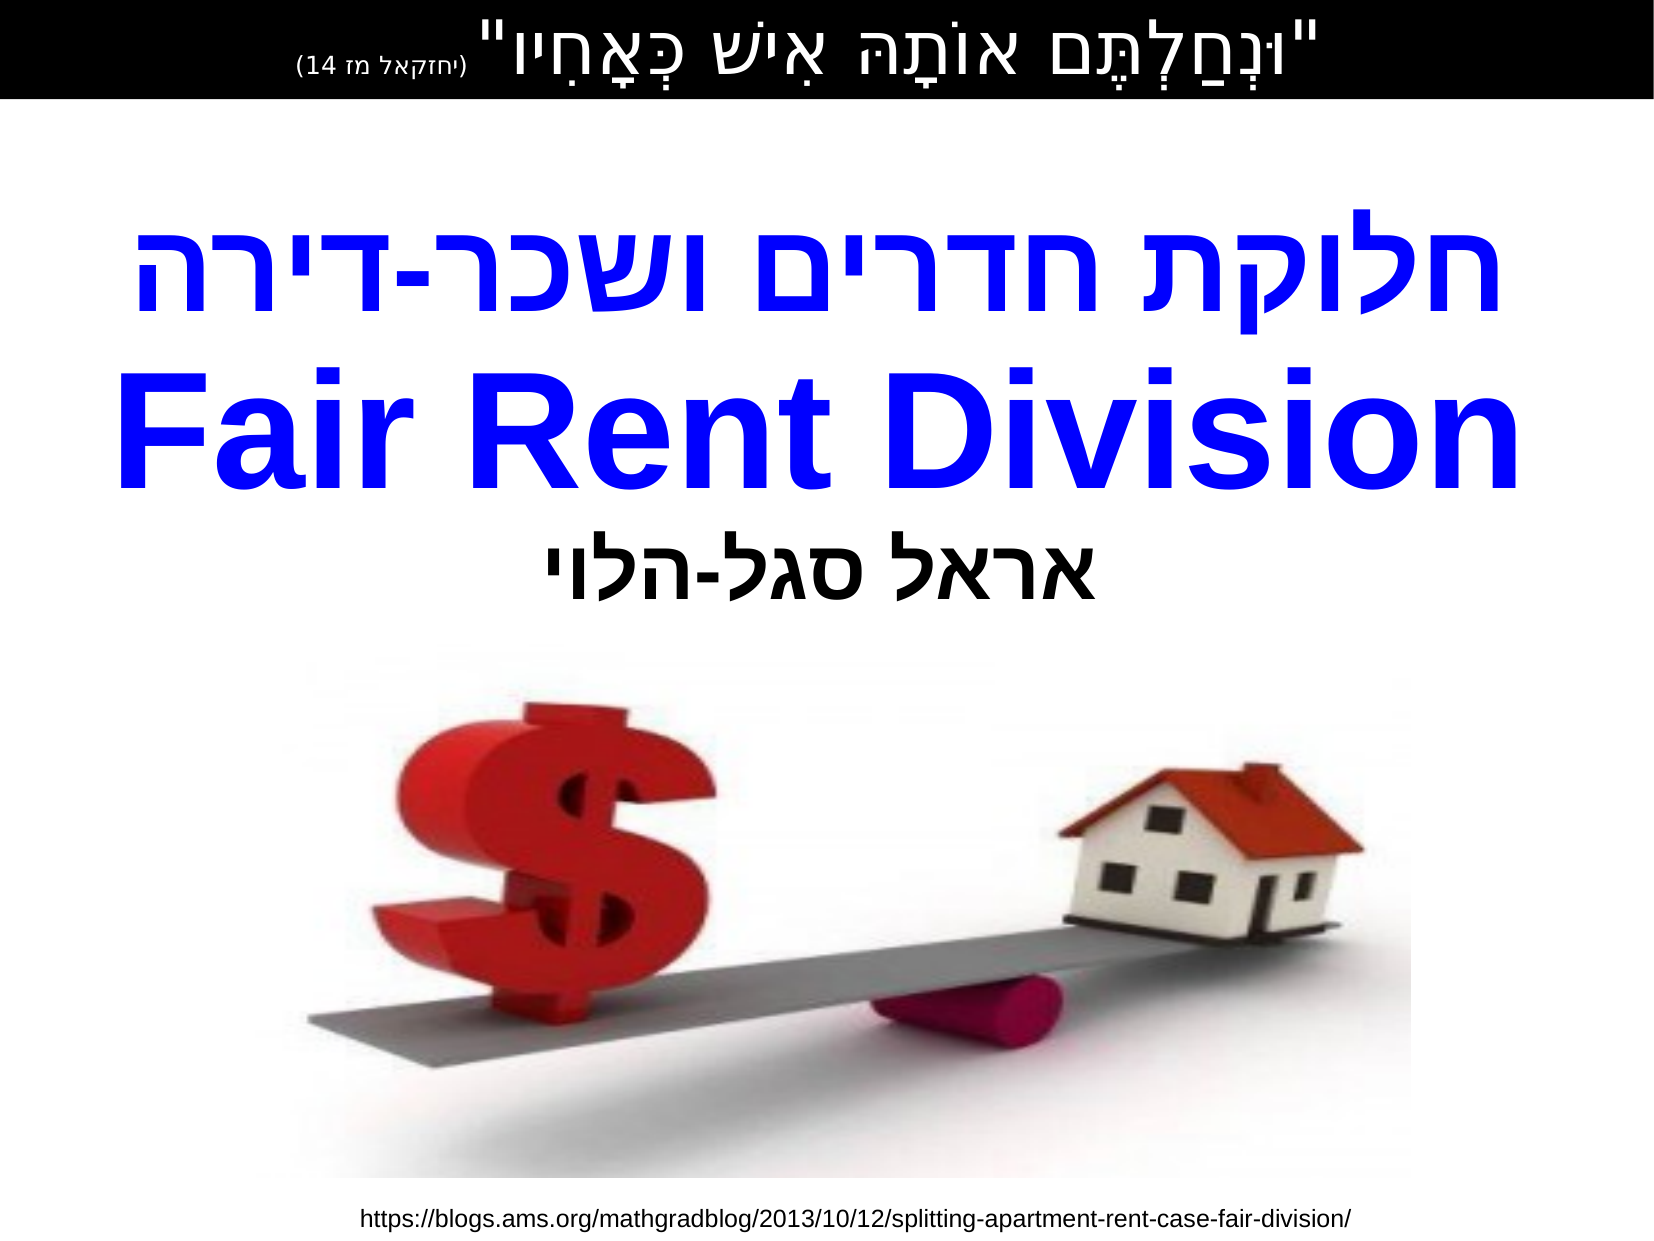

"וּנְחַלְתֶּם אוֹתָהּ אִישׁ כְּאָחִיו" (יחזקאל מז 14)
# חלוקת חדרים ושכר-דירה Fair Rent Division אראל סגל-הלוי
https://blogs.ams.org/mathgradblog/2013/10/12/splitting-apartment-rent-case-fair-division/